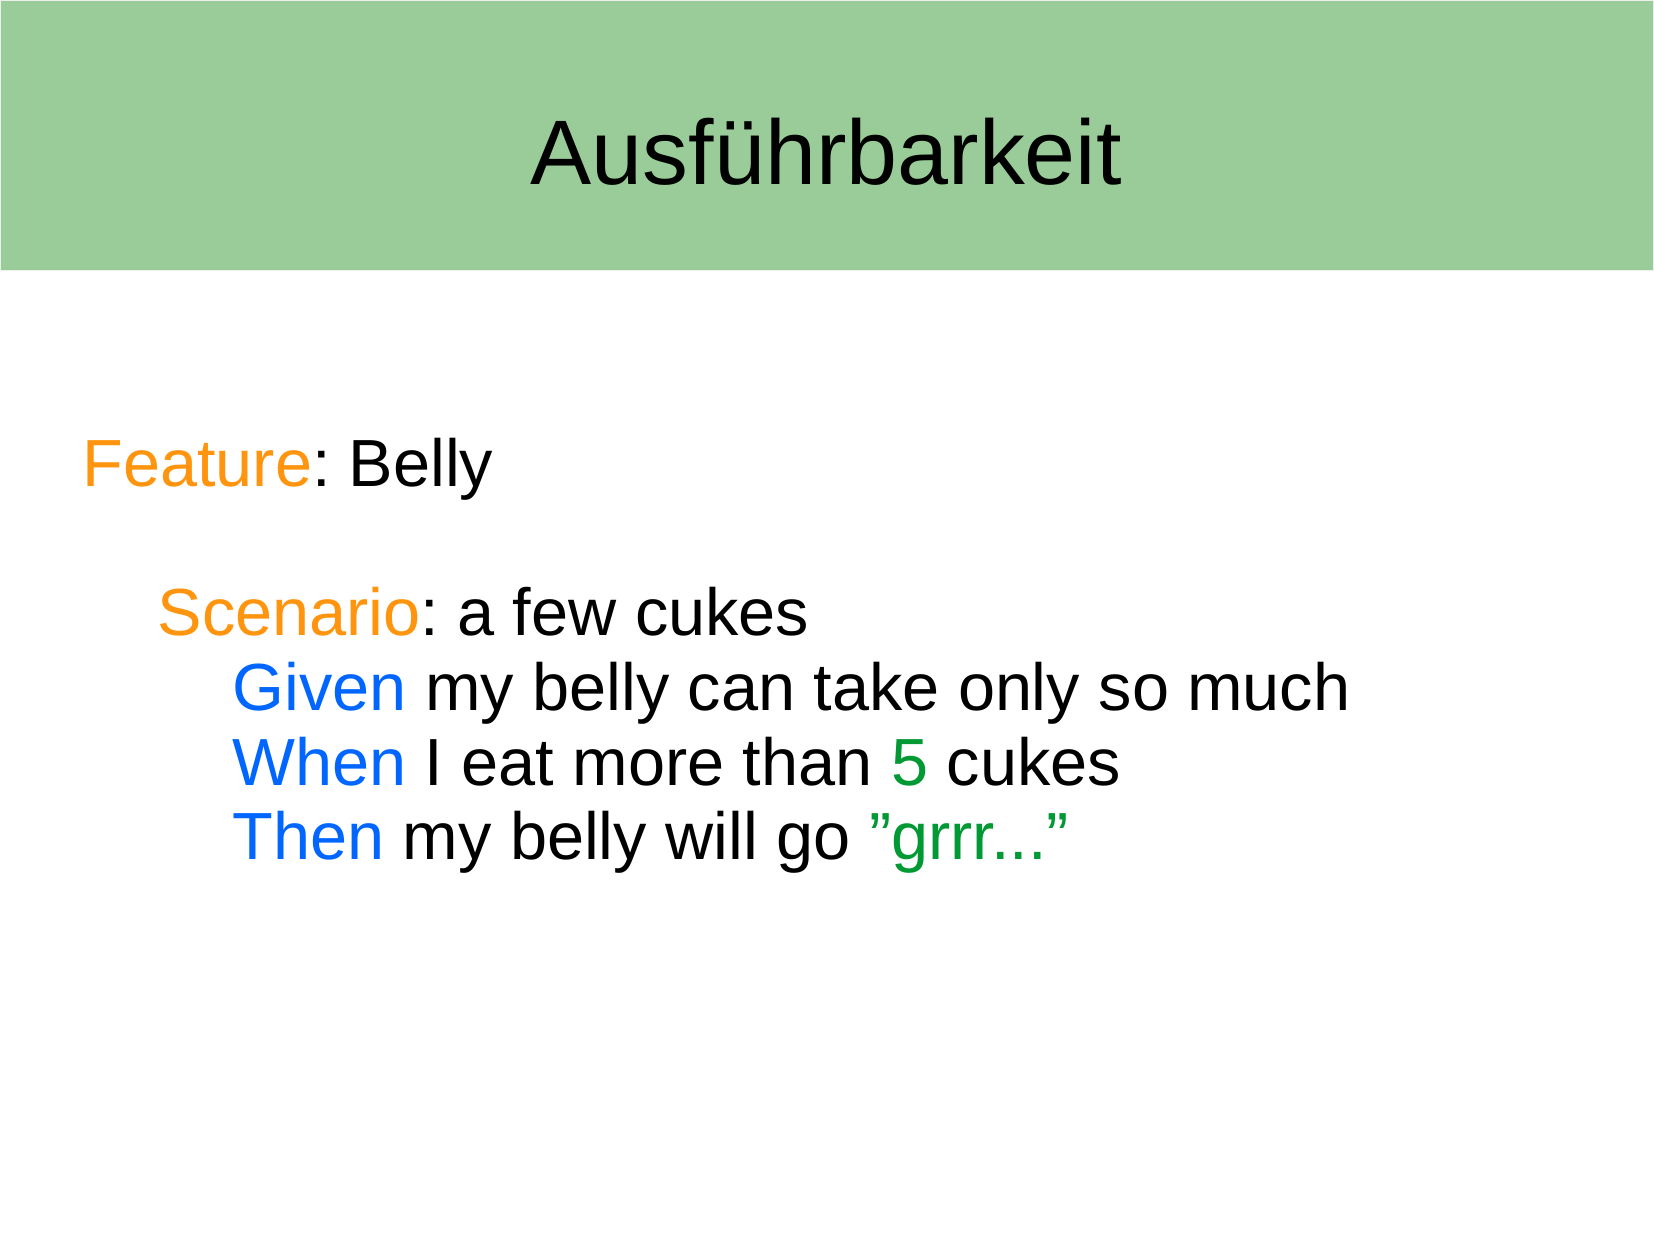

# Ausführbarkeit
Feature: Belly
 	Scenario: a few cukes
 		Given my belly can take only so much
 		When I eat more than 5 cukes
 		Then my belly will go ”grrr...”